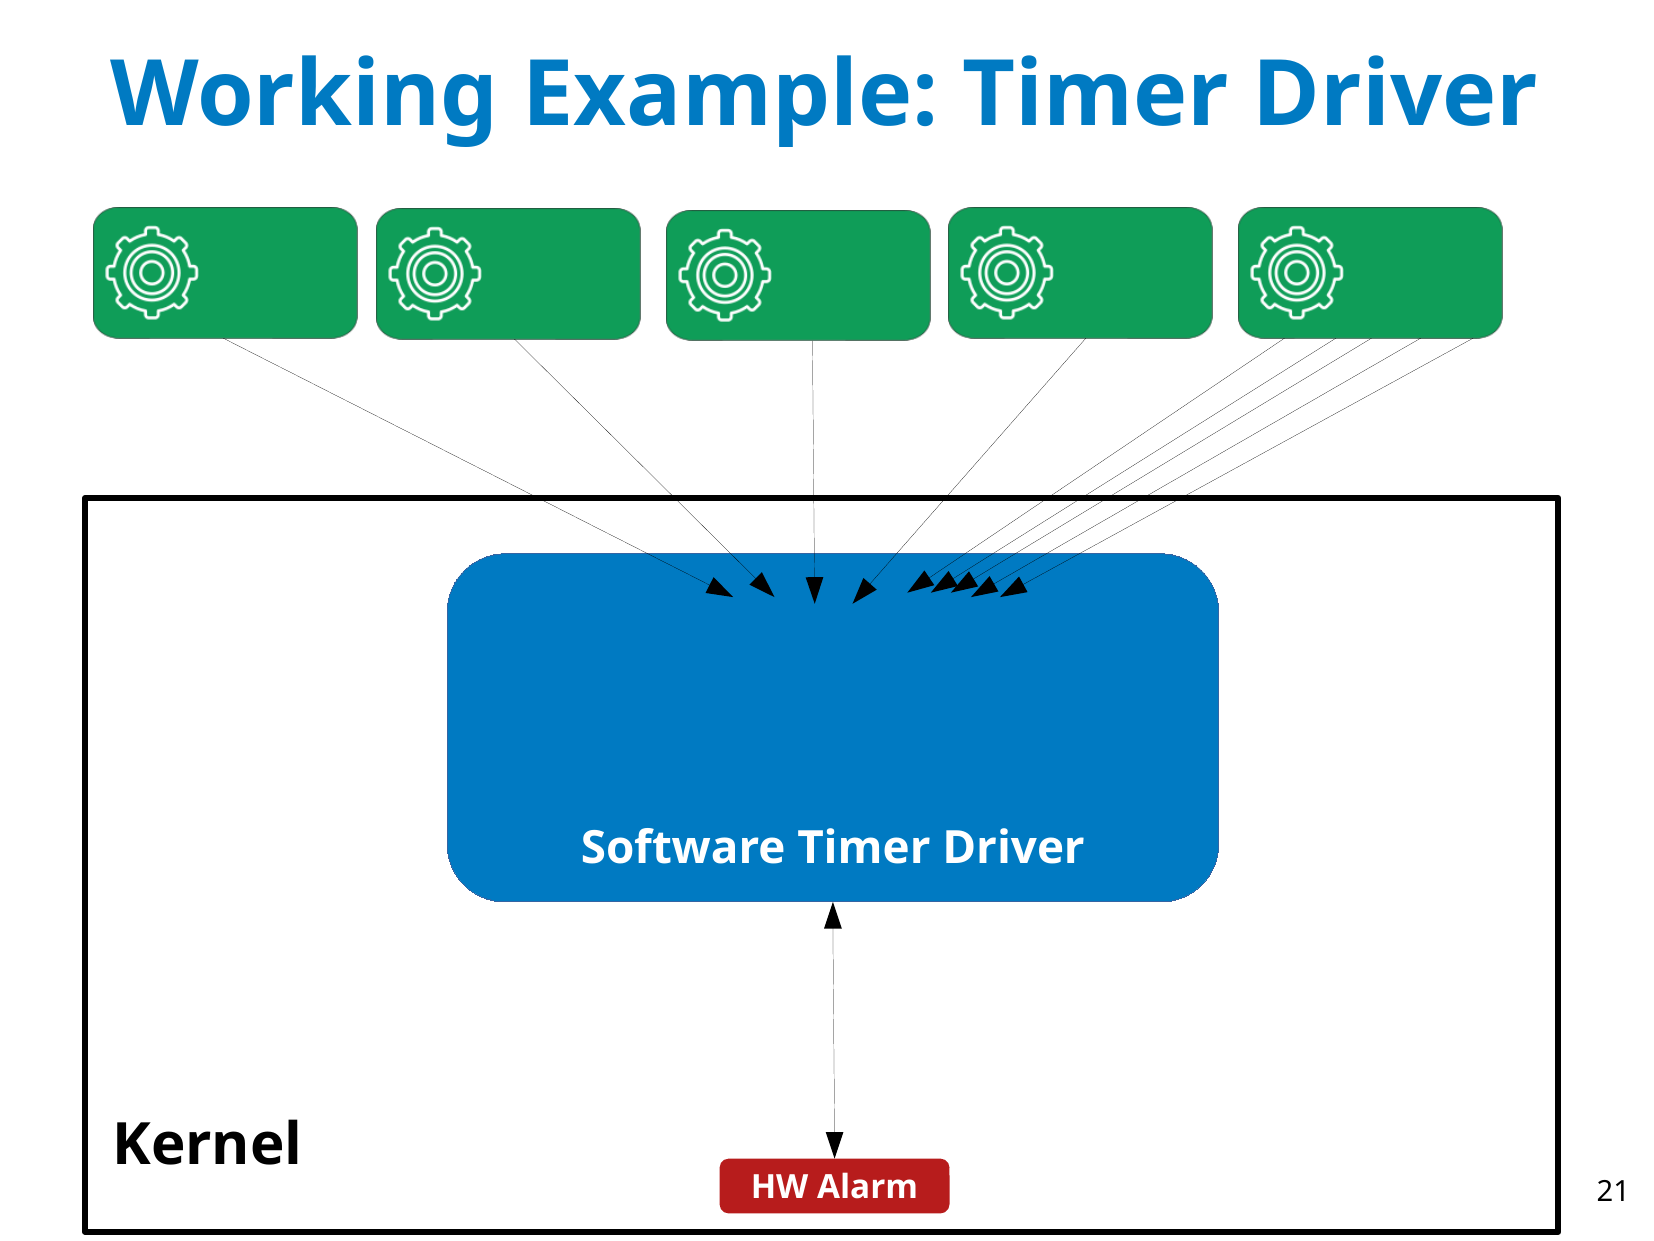

Working Example: Timer Driver
Software Timer Driver
Kernel
21
HW Alarm